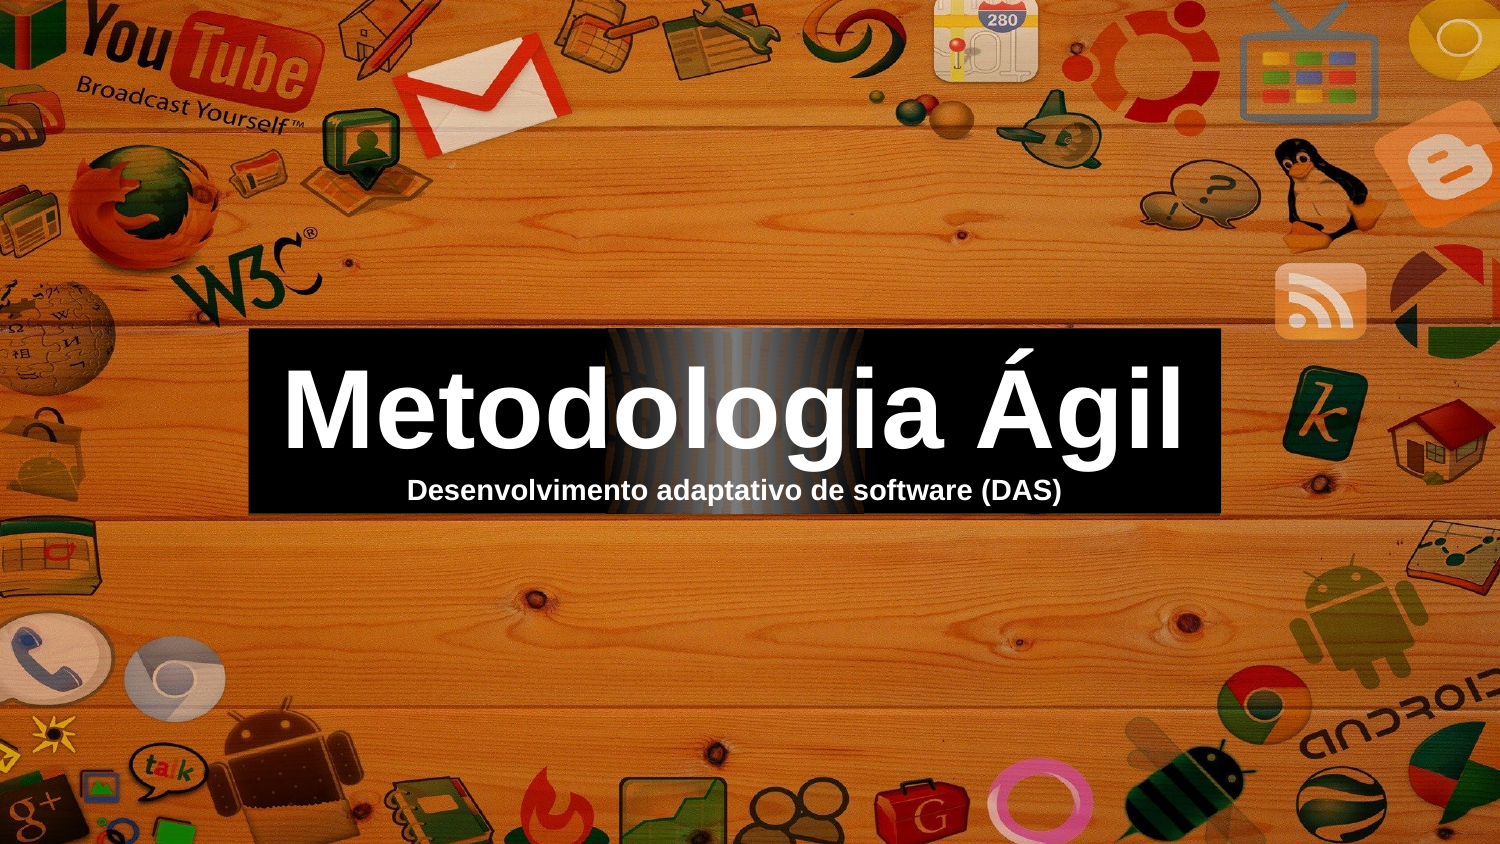

Metodologia Ágil
Desenvolvimento adaptativo de software (DAS)